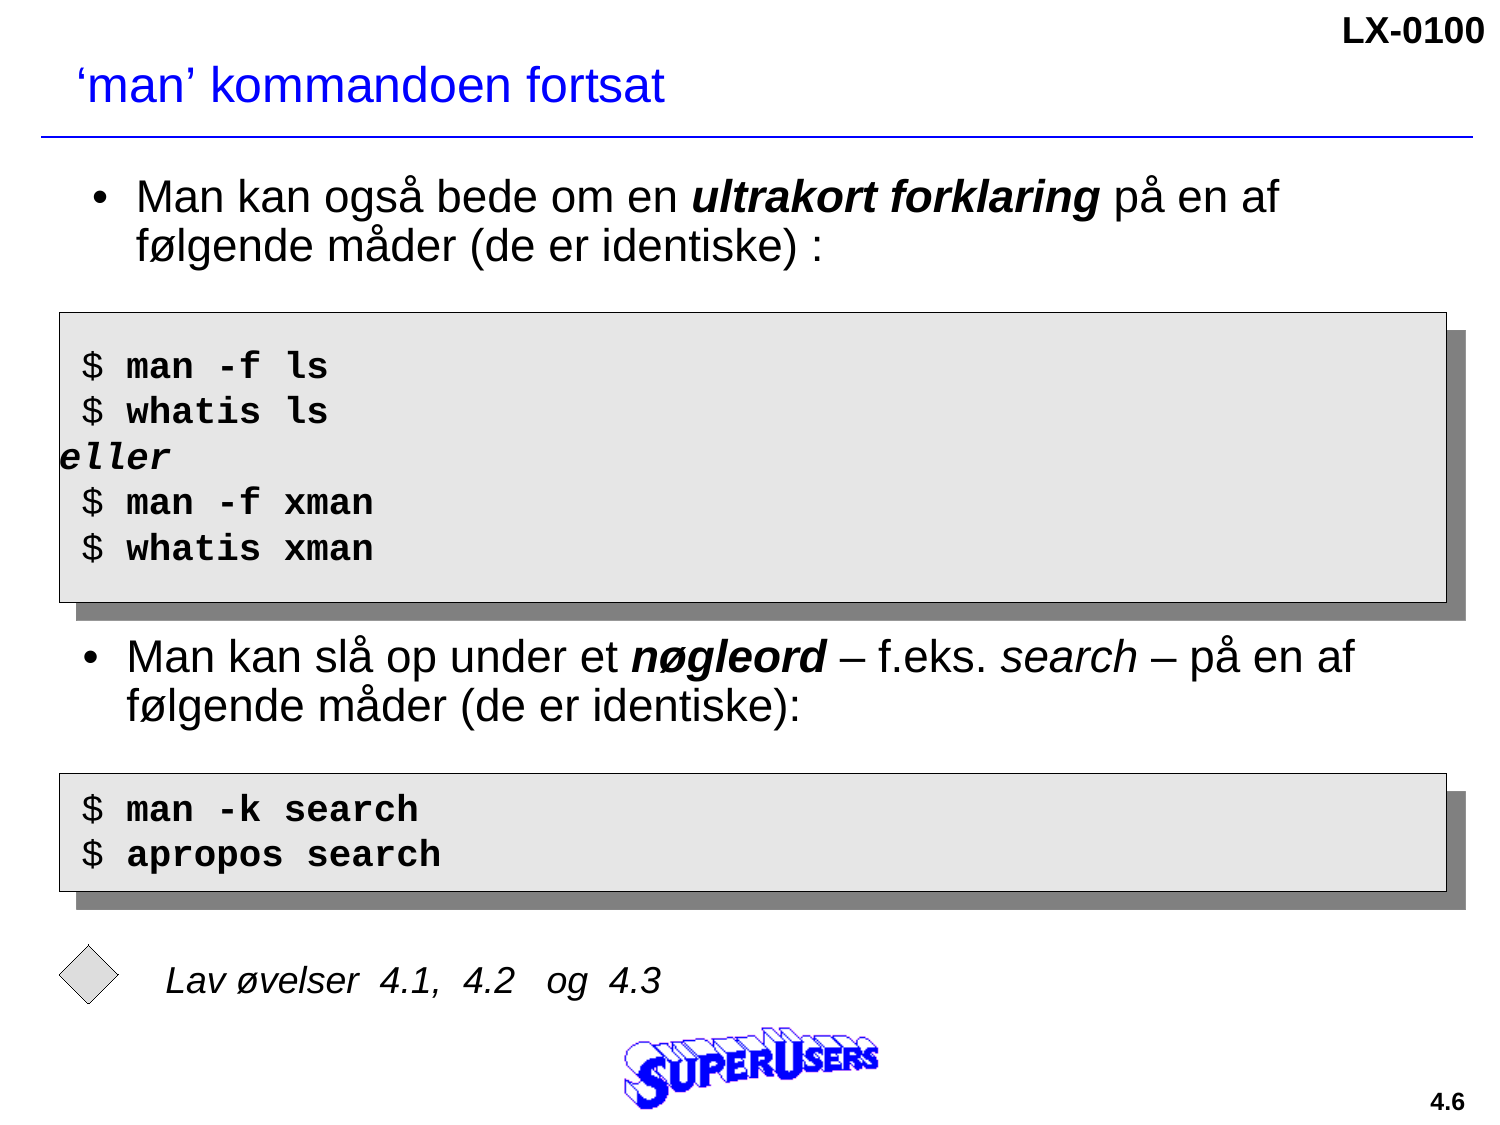

# ‘man’ kommandoen fortsat
Man kan også bede om en ultrakort forklaring på en af følgende måder (de er identiske) :
 $ man -f ls
 $ whatis ls
eller
 $ man -f xman
 $ whatis xman
Man kan slå op under et nøgleord – f.eks. search – på en af følgende måder (de er identiske):
 $ man -k search
 $ apropos search
Lav øvelser 4.1, 4.2 og 4.3